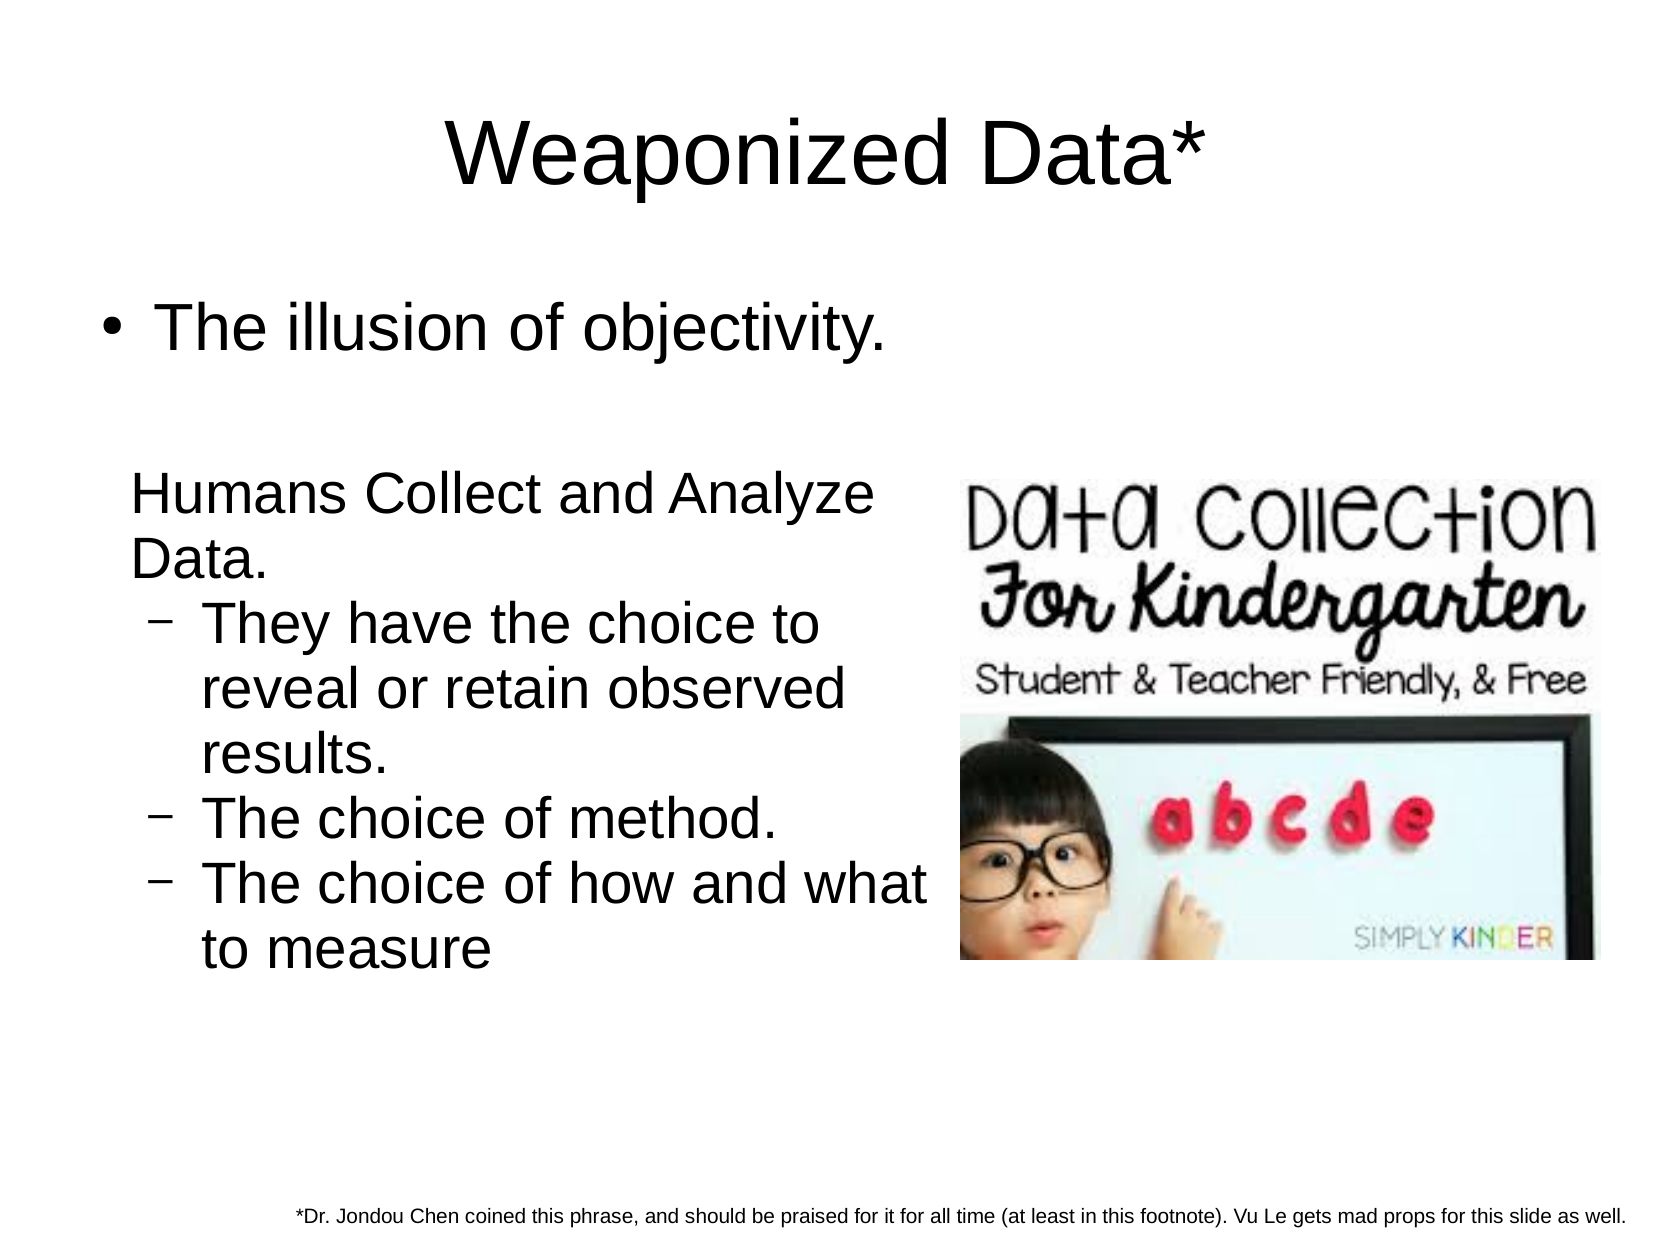

# Weaponized Data*
The illusion of objectivity.
Humans Collect and Analyze Data.
They have the choice to reveal or retain observed results.
The choice of method.
The choice of how and what to measure
*Dr. Jondou Chen coined this phrase, and should be praised for it for all time (at least in this footnote). Vu Le gets mad props for this slide as well.